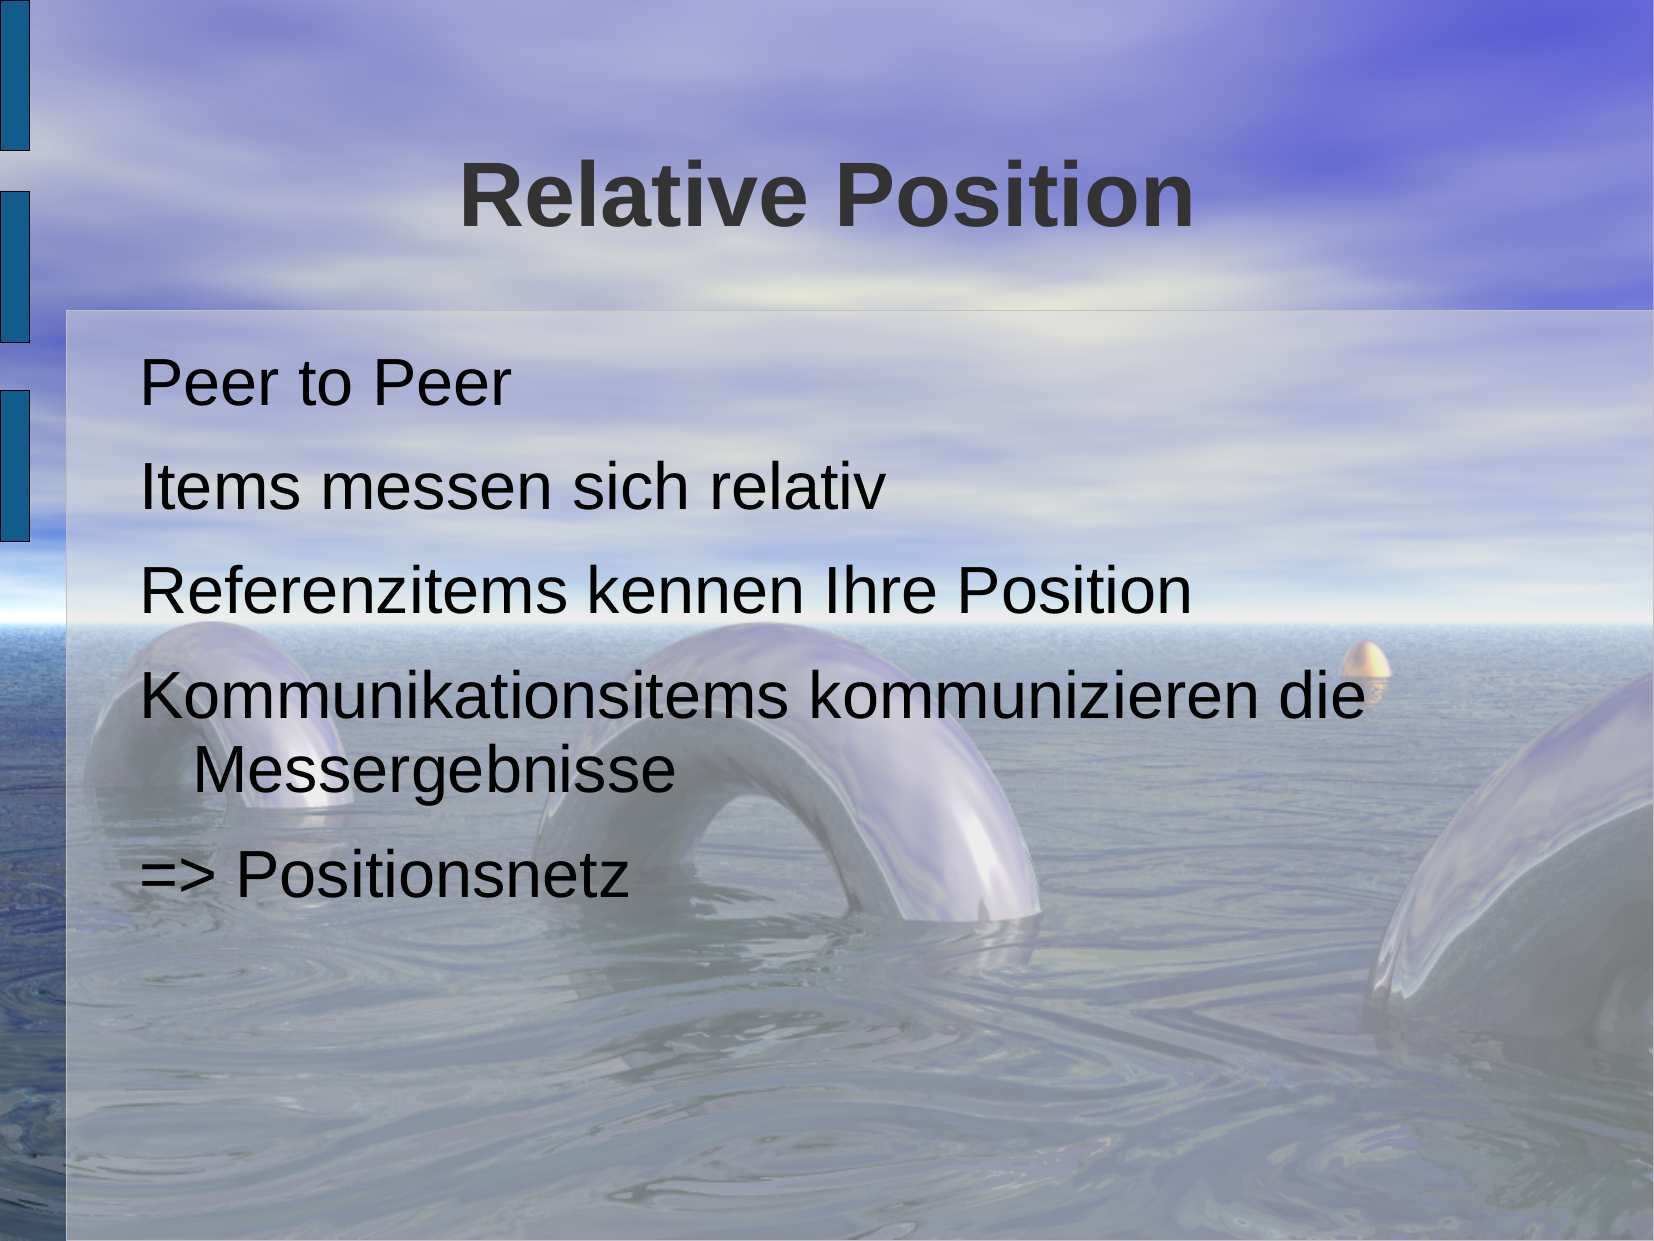

# Relative Position
Peer to Peer
Items messen sich relativ
Referenzitems kennen Ihre Position
Kommunikationsitems kommunizieren die Messergebnisse
=> Positionsnetz